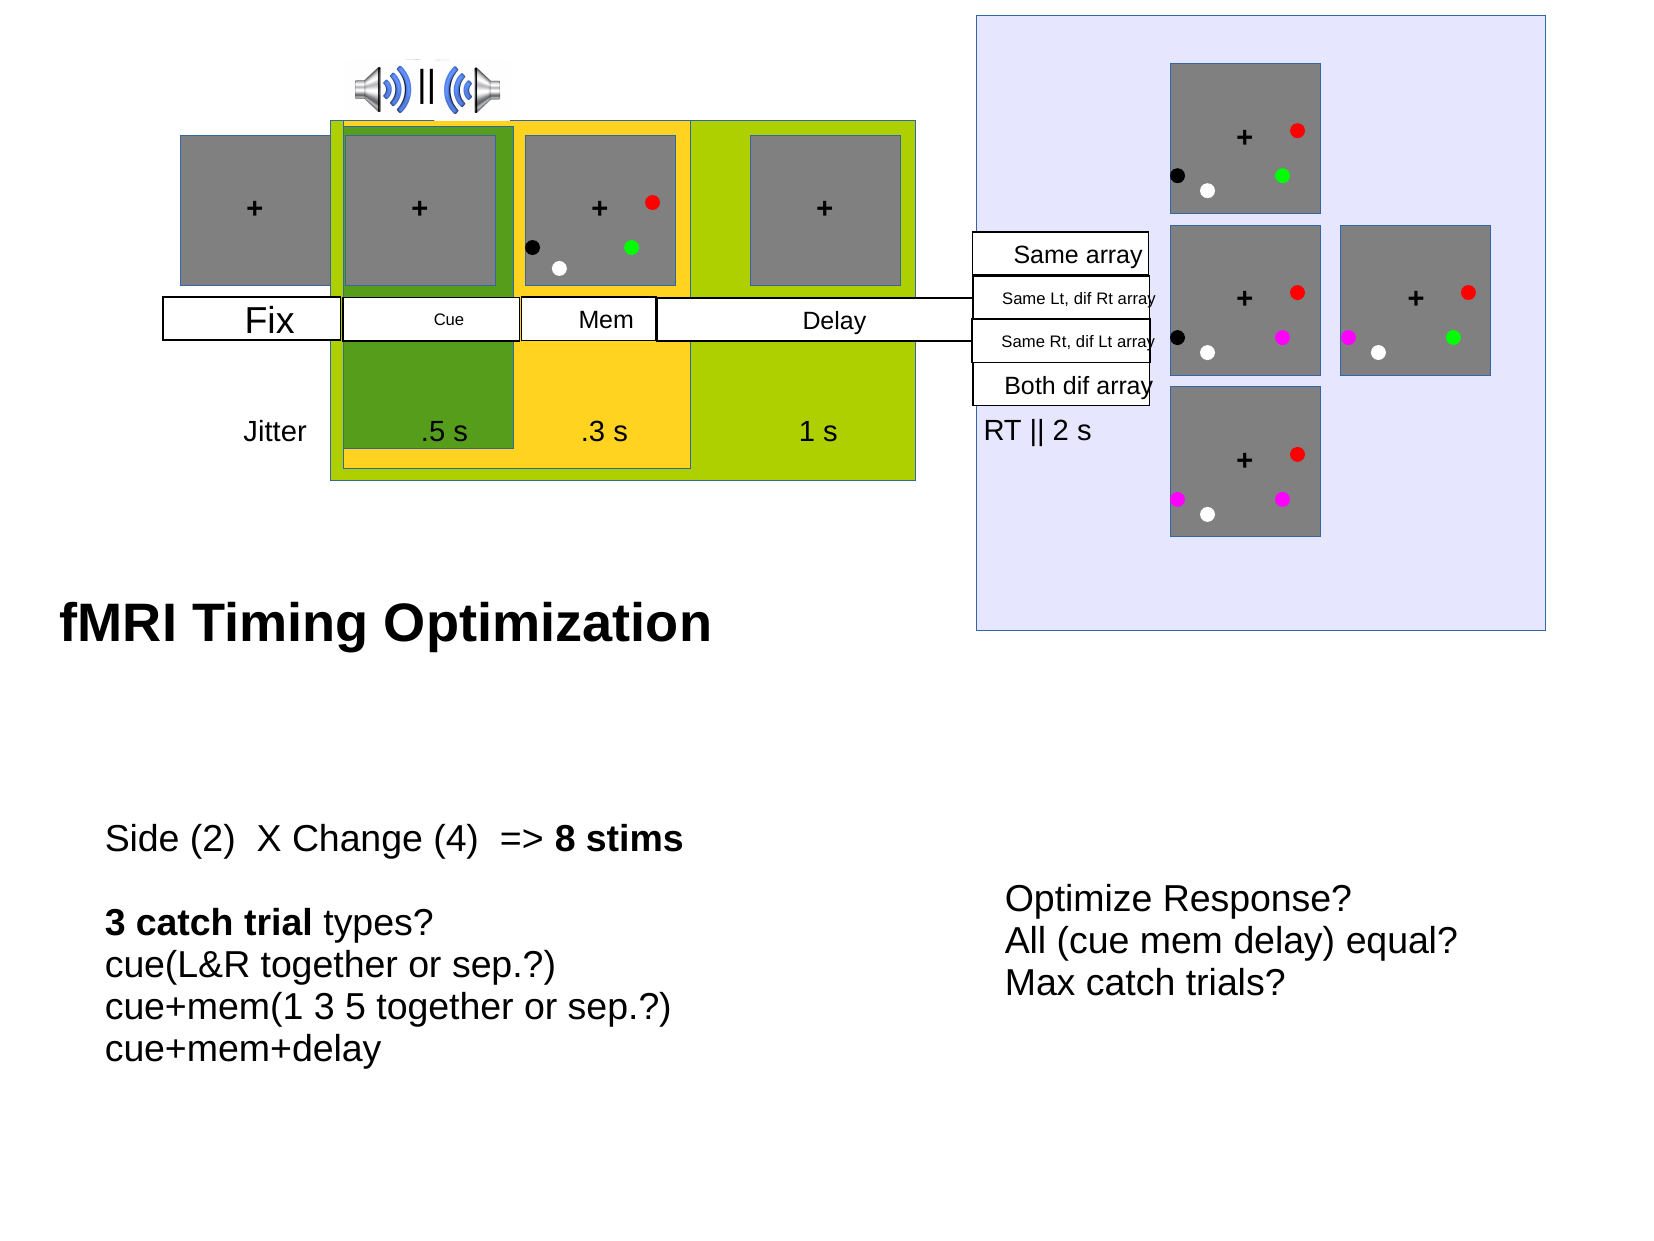

||
+
+
+
+
+
+
+
Same array
Same Lt, dif Rt array
Fix
Mem
Cue
Delay
Same Rt, dif Lt array
Both dif array
+
RT || 2 s
Jitter
.5 s
.3 s
1 s
fMRI Timing Optimization
Side (2) X Change (4) => 8 stims
3 catch trial types?
cue(L&R together or sep.?)
cue+mem(1 3 5 together or sep.?)
cue+mem+delay
Optimize Response?
All (cue mem delay) equal?
Max catch trials?